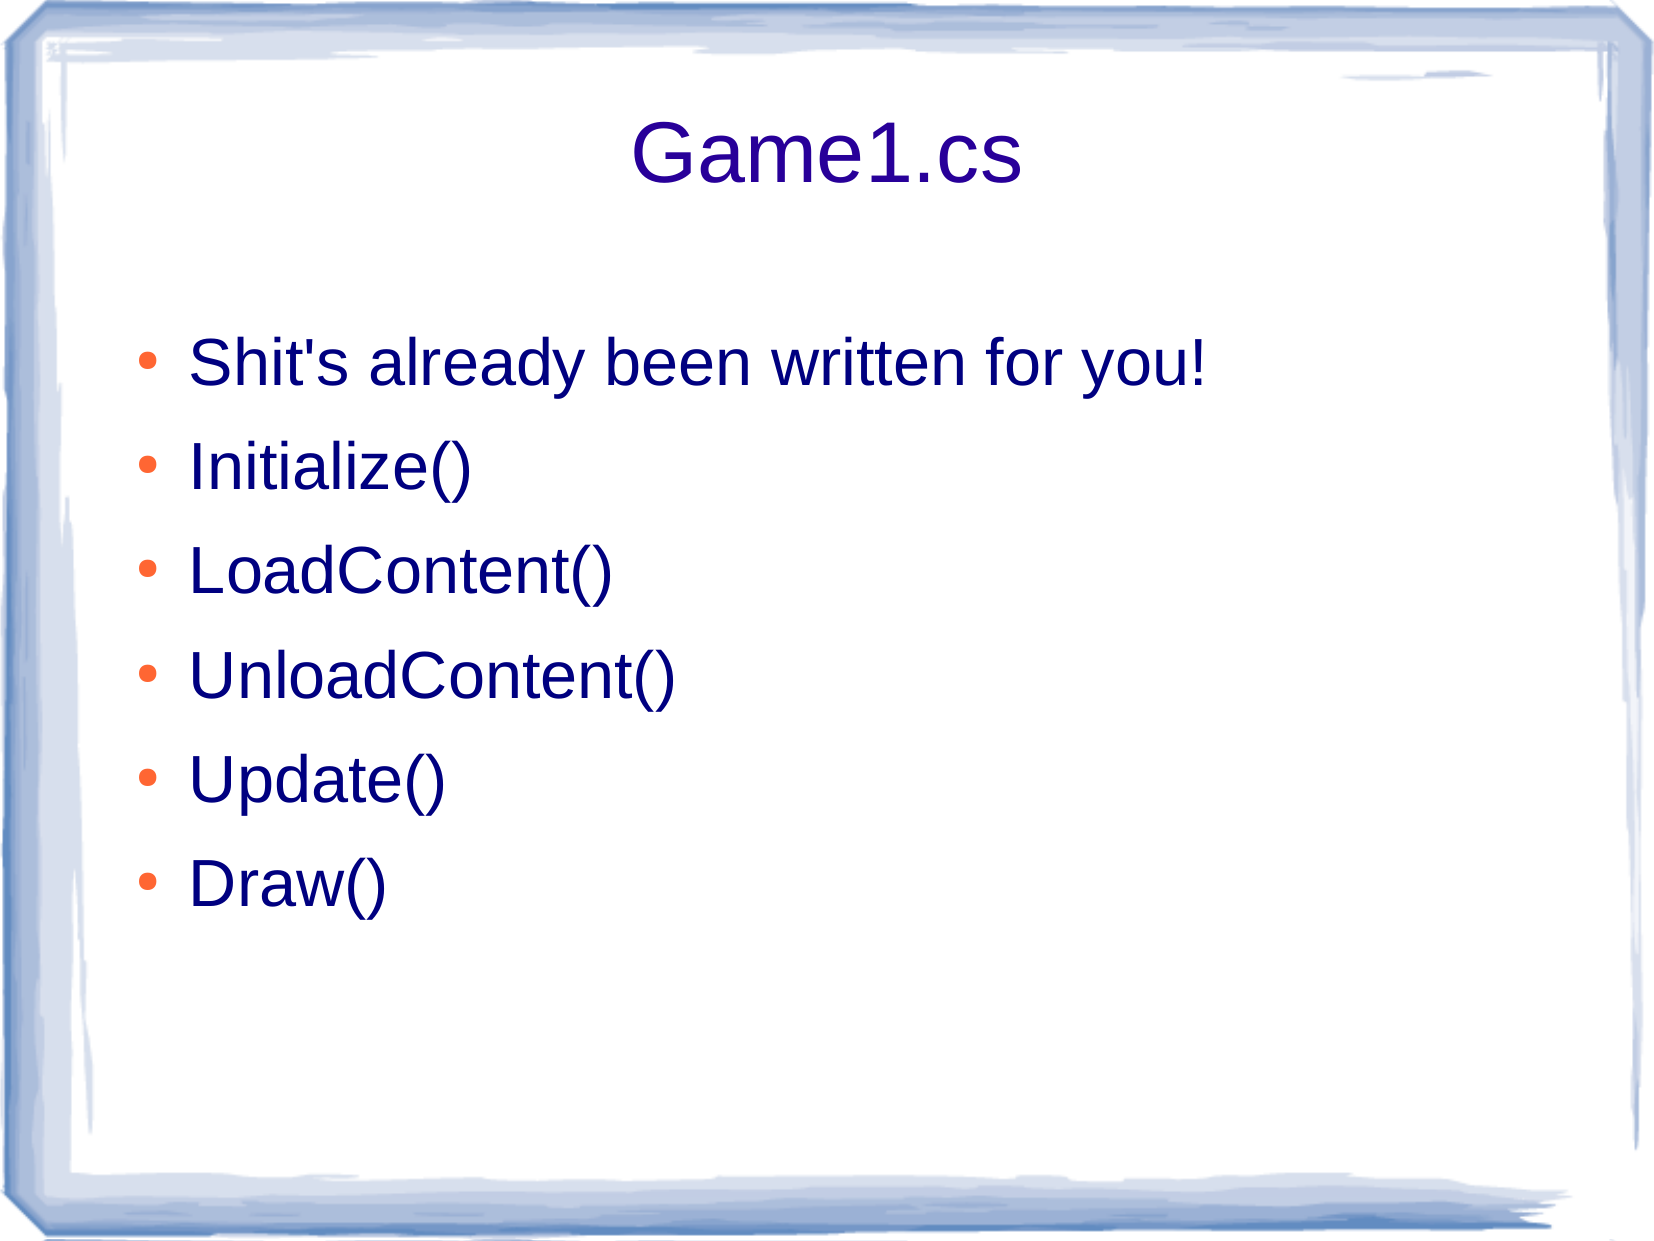

# Game1.cs
Shit's already been written for you!
Initialize()
LoadContent()
UnloadContent()
Update()
Draw()